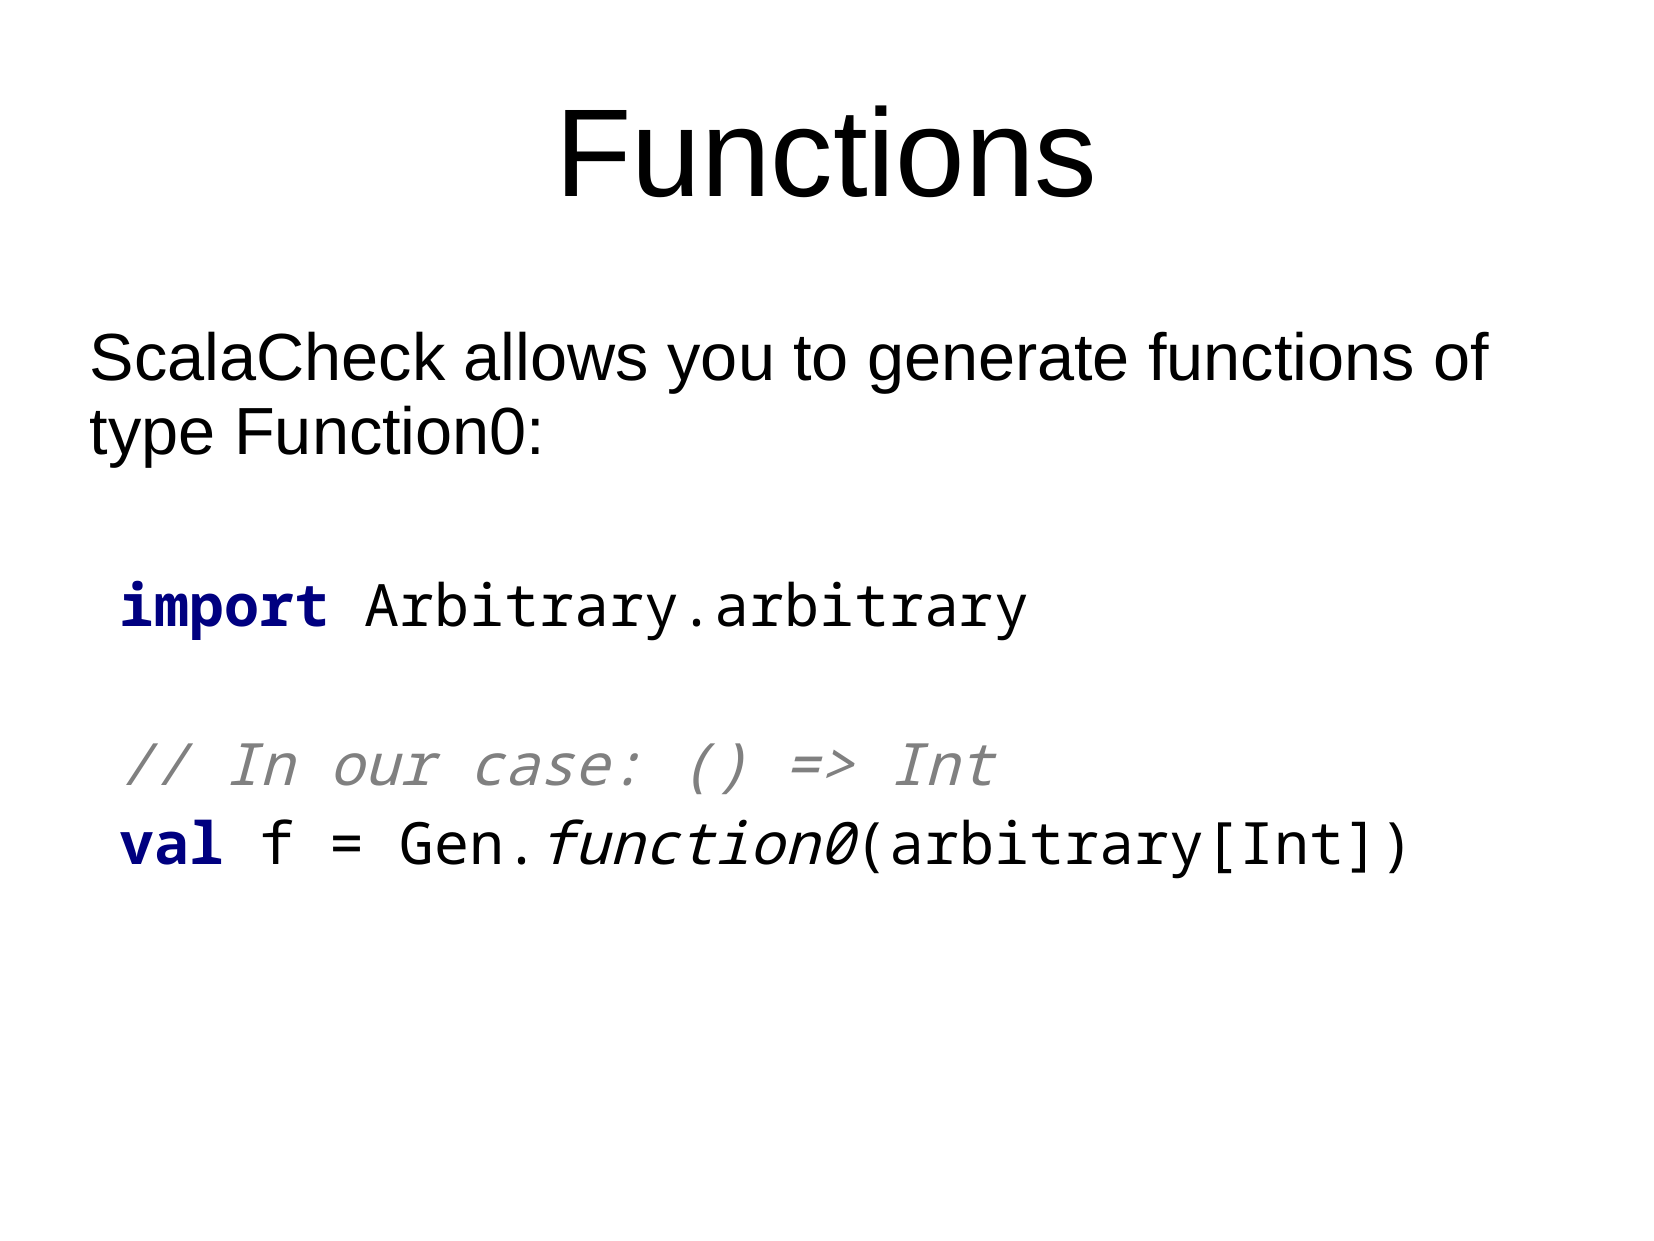

# Functions
ScalaCheck allows you to generate functions of type Function0:
import Arbitrary.arbitrary
// In our case: () => Int
val f = Gen.function0(arbitrary[Int])